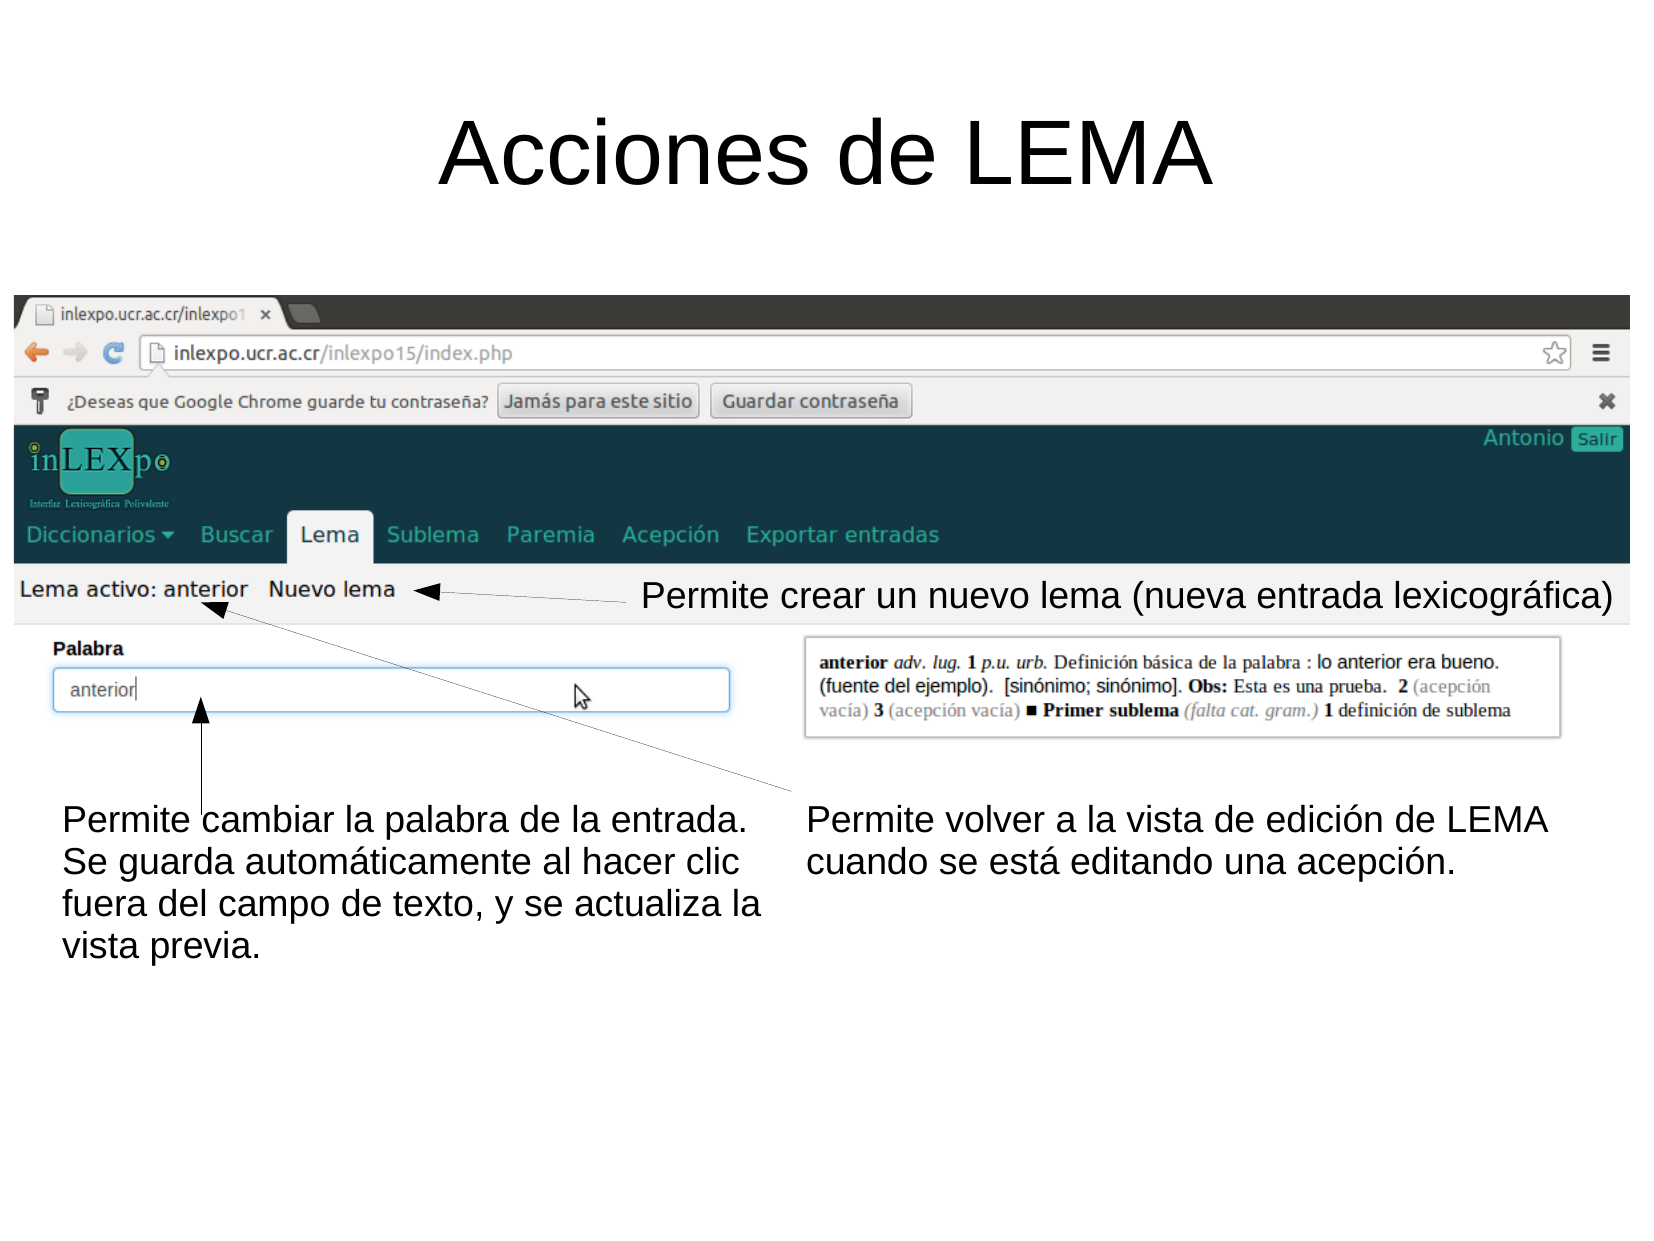

# Acciones de LEMA
Permite crear un nuevo lema (nueva entrada lexicográfica)
Permite cambiar la palabra de la entrada.
Se guarda automáticamente al hacer clic
fuera del campo de texto, y se actualiza la
vista previa.
Permite volver a la vista de edición de LEMA
cuando se está editando una acepción.